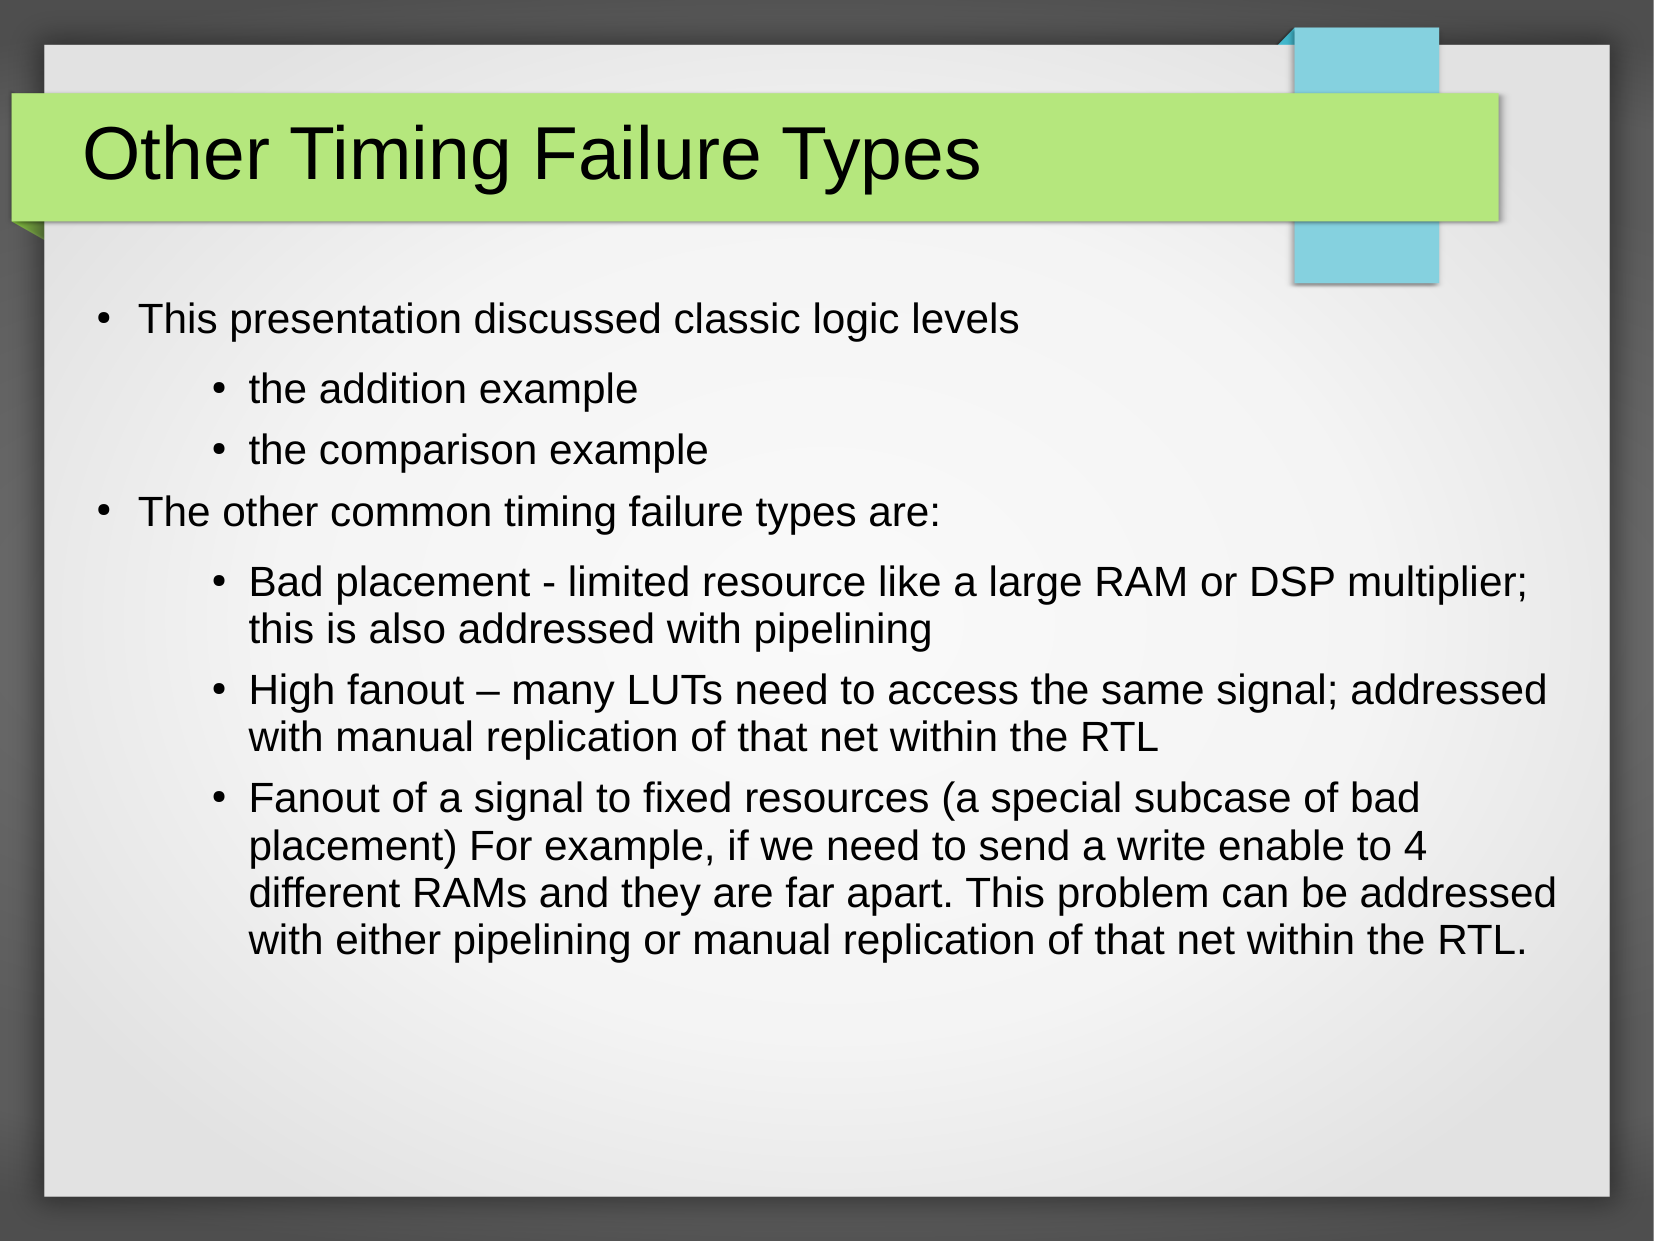

# Other Timing Failure Types
This presentation discussed classic logic levels
the addition example
the comparison example
The other common timing failure types are:
Bad placement - limited resource like a large RAM or DSP multiplier; this is also addressed with pipelining
High fanout – many LUTs need to access the same signal; addressed with manual replication of that net within the RTL
Fanout of a signal to fixed resources (a special subcase of bad placement) For example, if we need to send a write enable to 4 different RAMs and they are far apart. This problem can be addressed with either pipelining or manual replication of that net within the RTL.